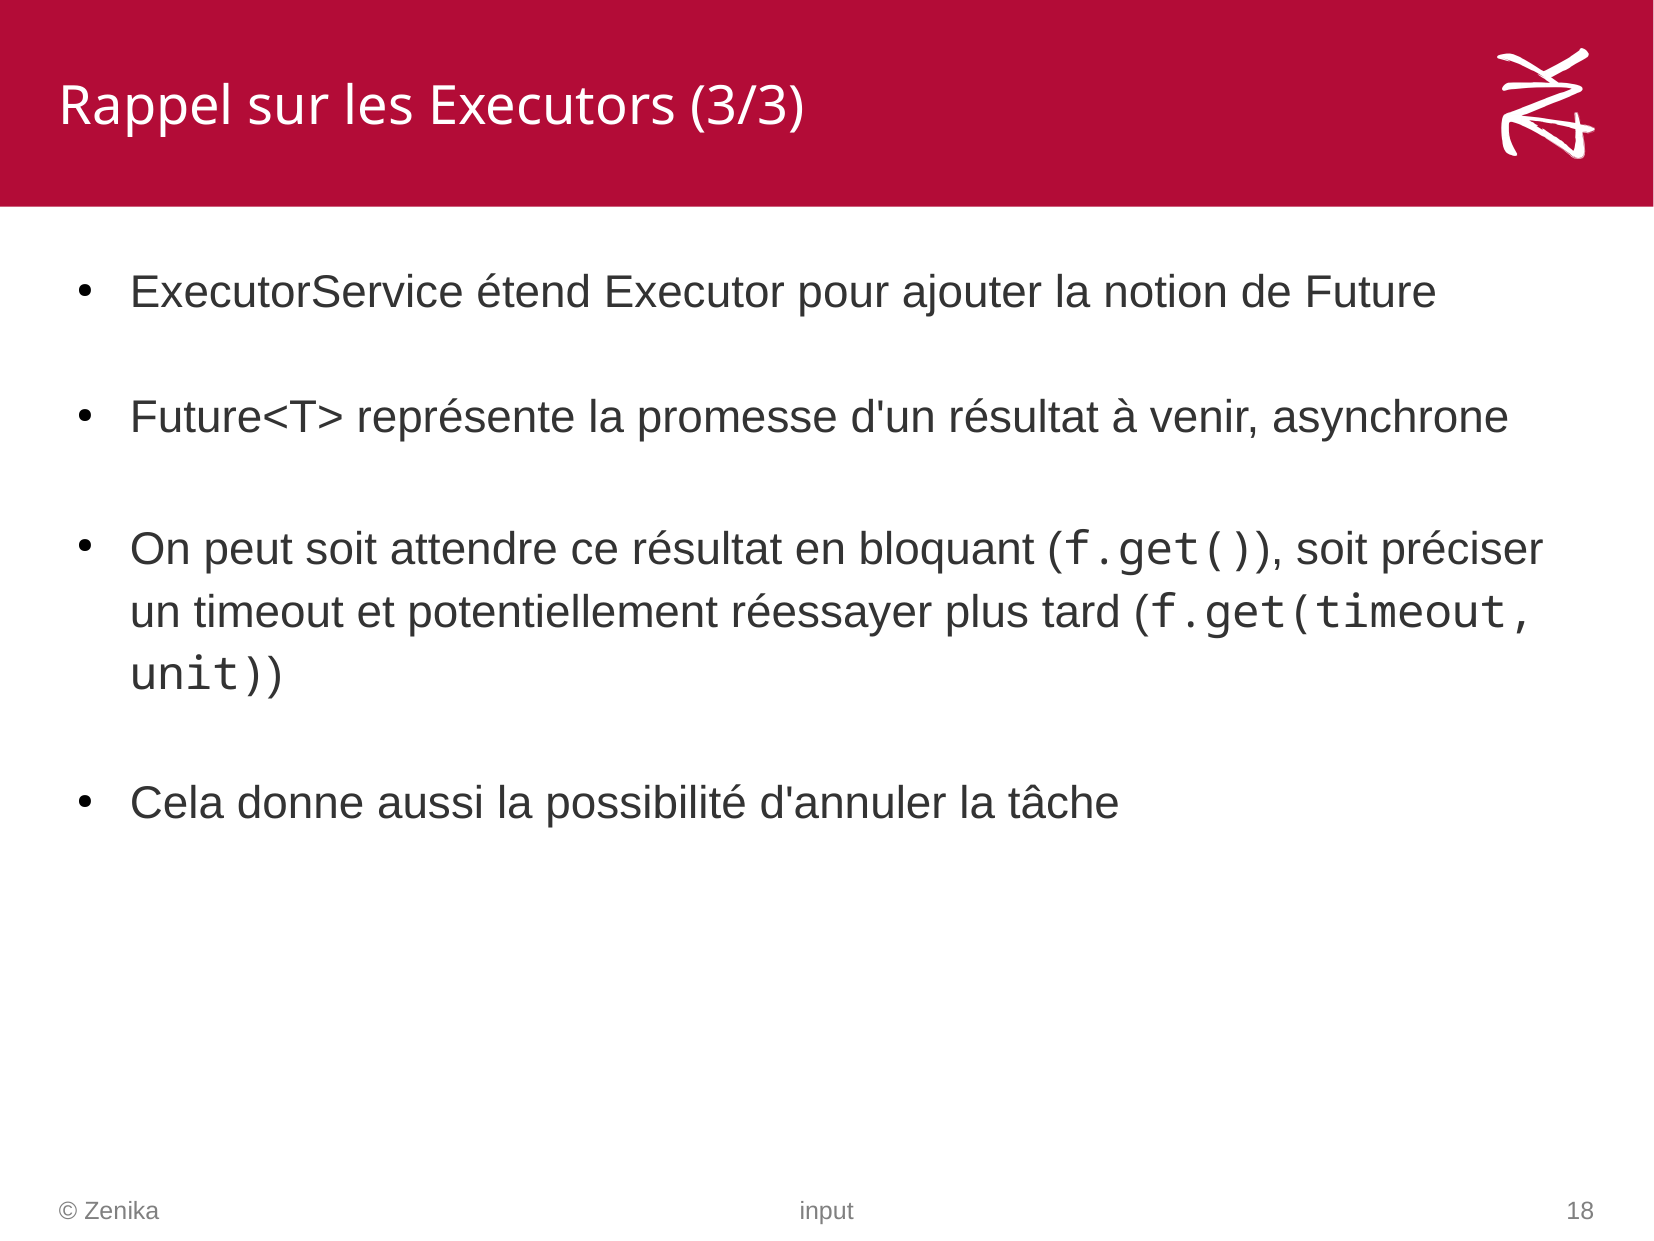

# Rappel sur les Executors (3/3)
ExecutorService étend Executor pour ajouter la notion de Future
Future<T> représente la promesse d'un résultat à venir, asynchrone
On peut soit attendre ce résultat en bloquant (f.get()), soit préciser un timeout et potentiellement réessayer plus tard (f.get(timeout, unit))
Cela donne aussi la possibilité d'annuler la tâche